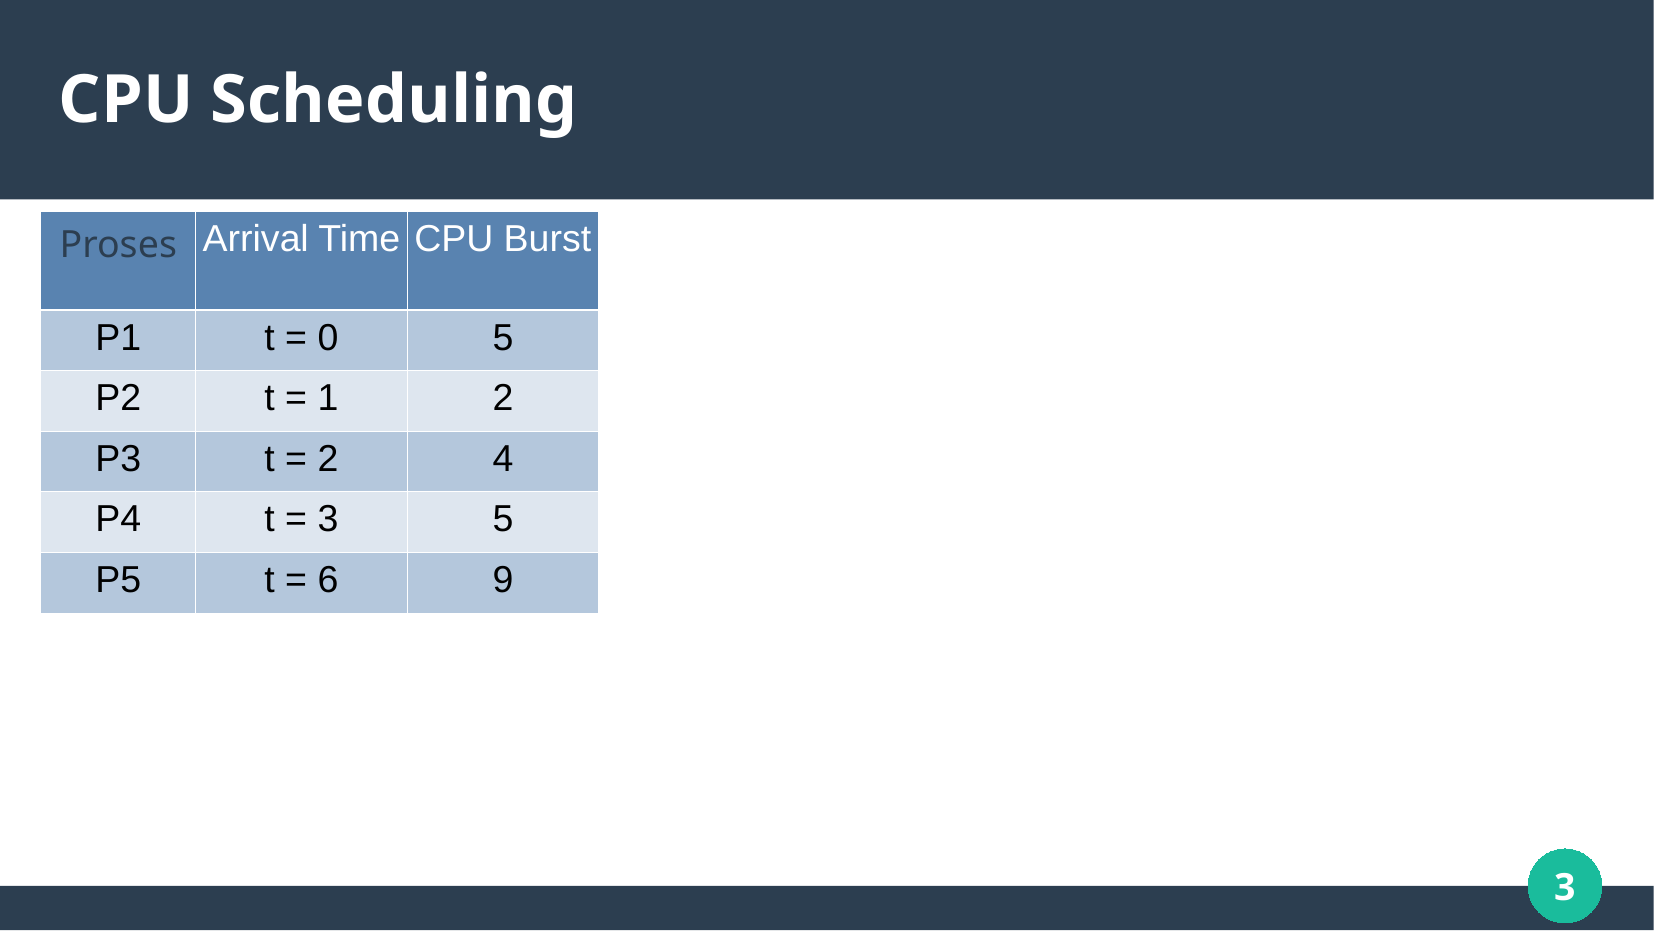

# CPU Scheduling
| Proses | Arrival Time | CPU Burst |
| --- | --- | --- |
| P1 | t = 0 | 5 |
| P2 | t = 1 | 2 |
| P3 | t = 2 | 4 |
| P4 | t = 3 | 5 |
| P5 | t = 6 | 9 |
3